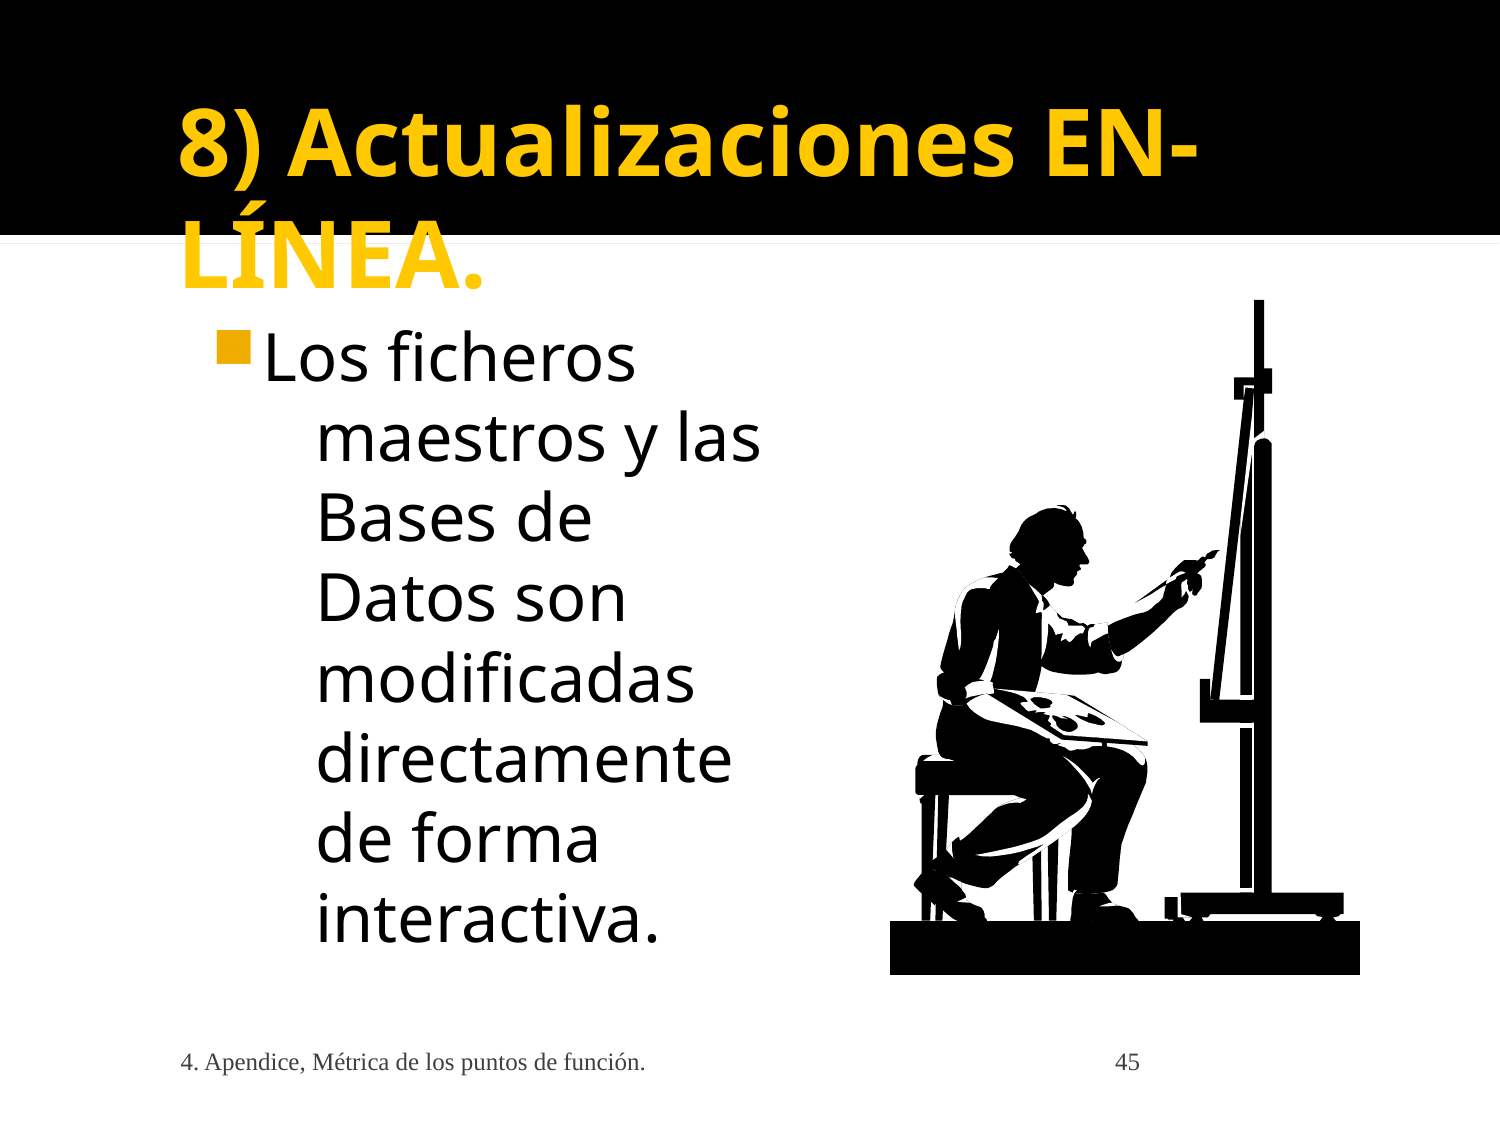

# 8) Actualizaciones EN-LÍNEA.
Los ficheros maestros y las Bases de Datos son modificadas directamente de forma interactiva.
4. Apendice, Métrica de los puntos de función.
45